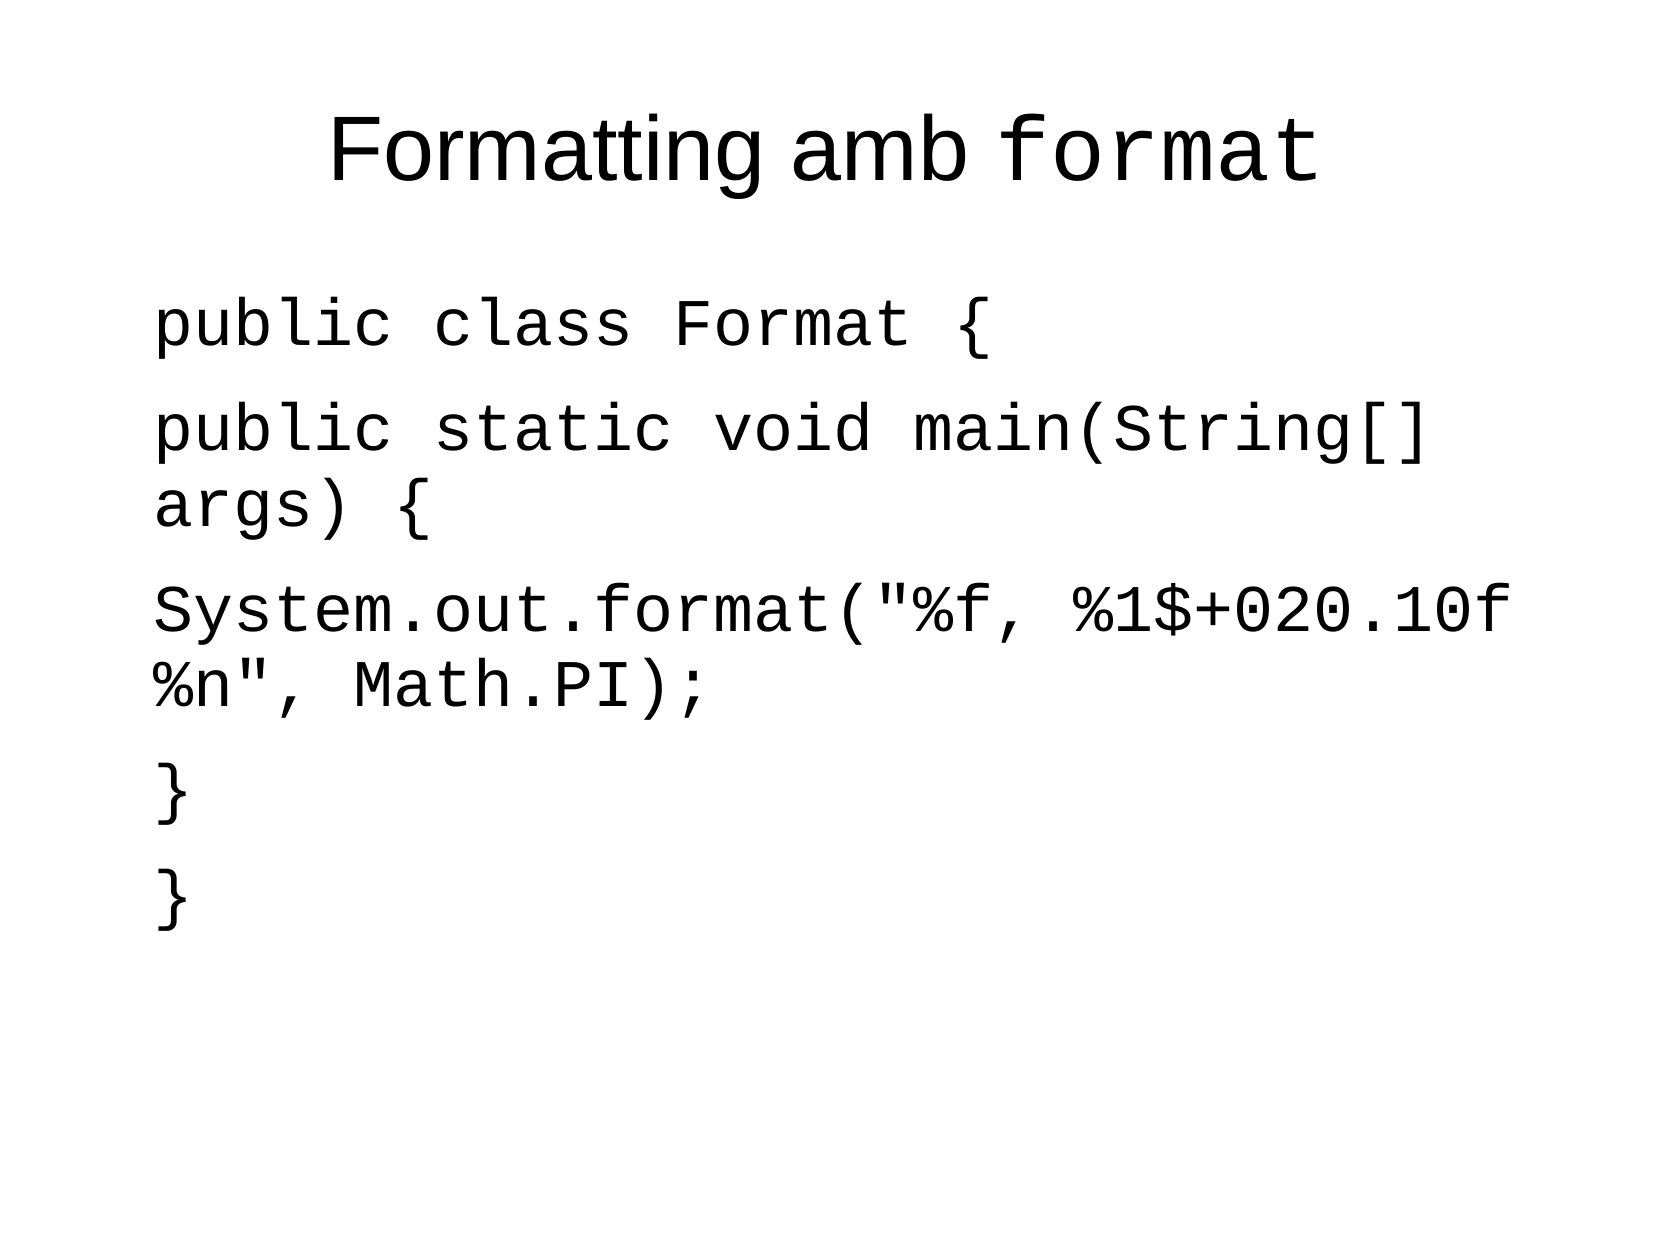

# Formatting amb format
public class Format {
public static void main(String[] args) {
System.out.format("%f, %1$+020.10f %n", Math.PI);
}
}